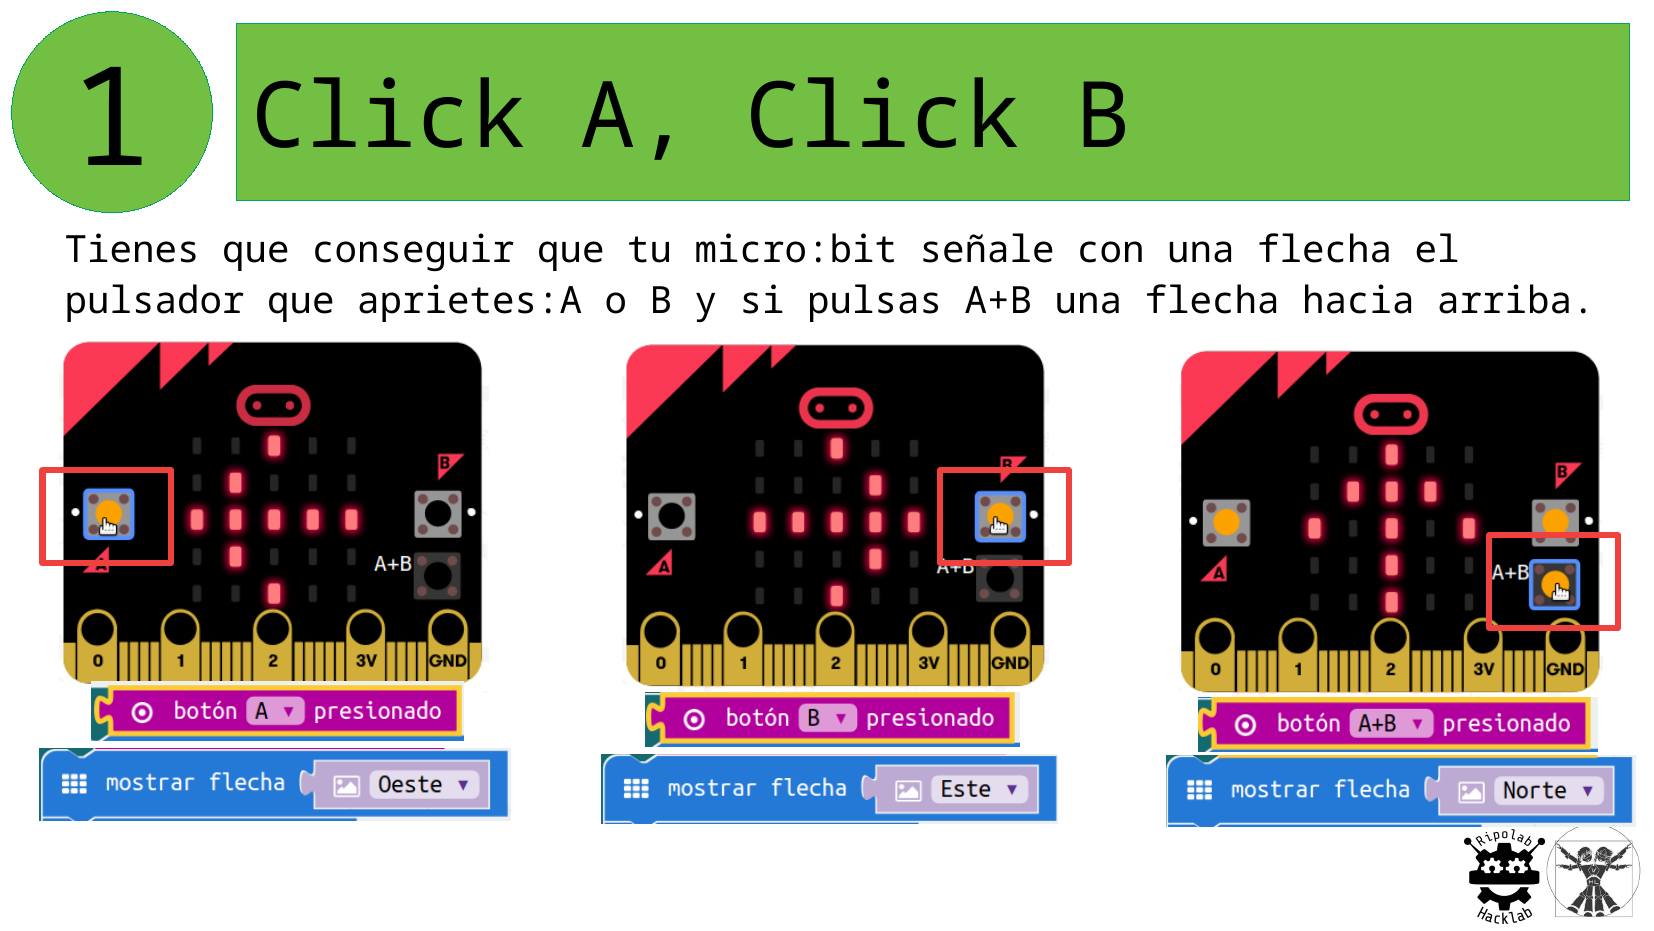

1
Click A, Click B
Tienes que conseguir que tu micro:bit señale con una flecha el pulsador que aprietes:A o B y si pulsas A+B una flecha hacia arriba.